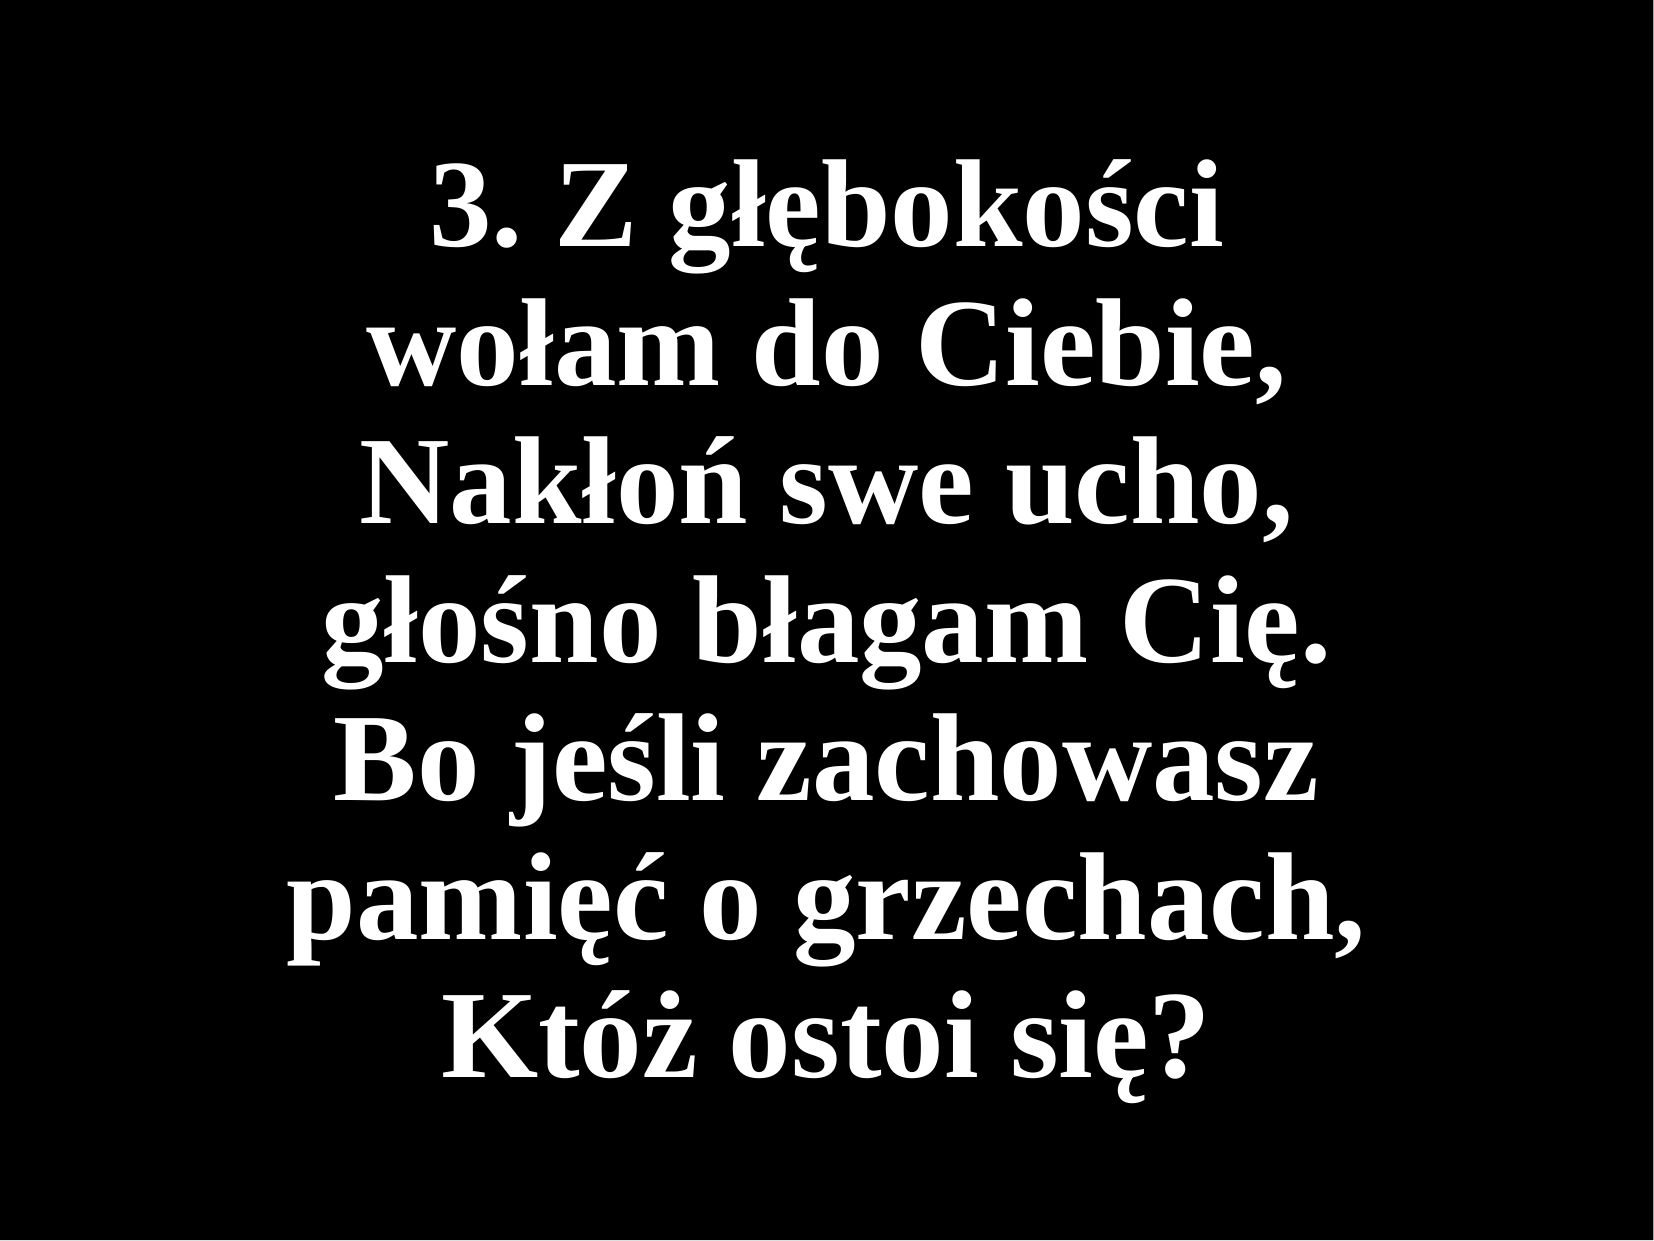

# 3. Z głębokości wołam do Ciebie, Nakłoń swe ucho, głośno błagam Cię. Bo jeśli zachowasz pamięć o grzechach, Któż ostoi się?